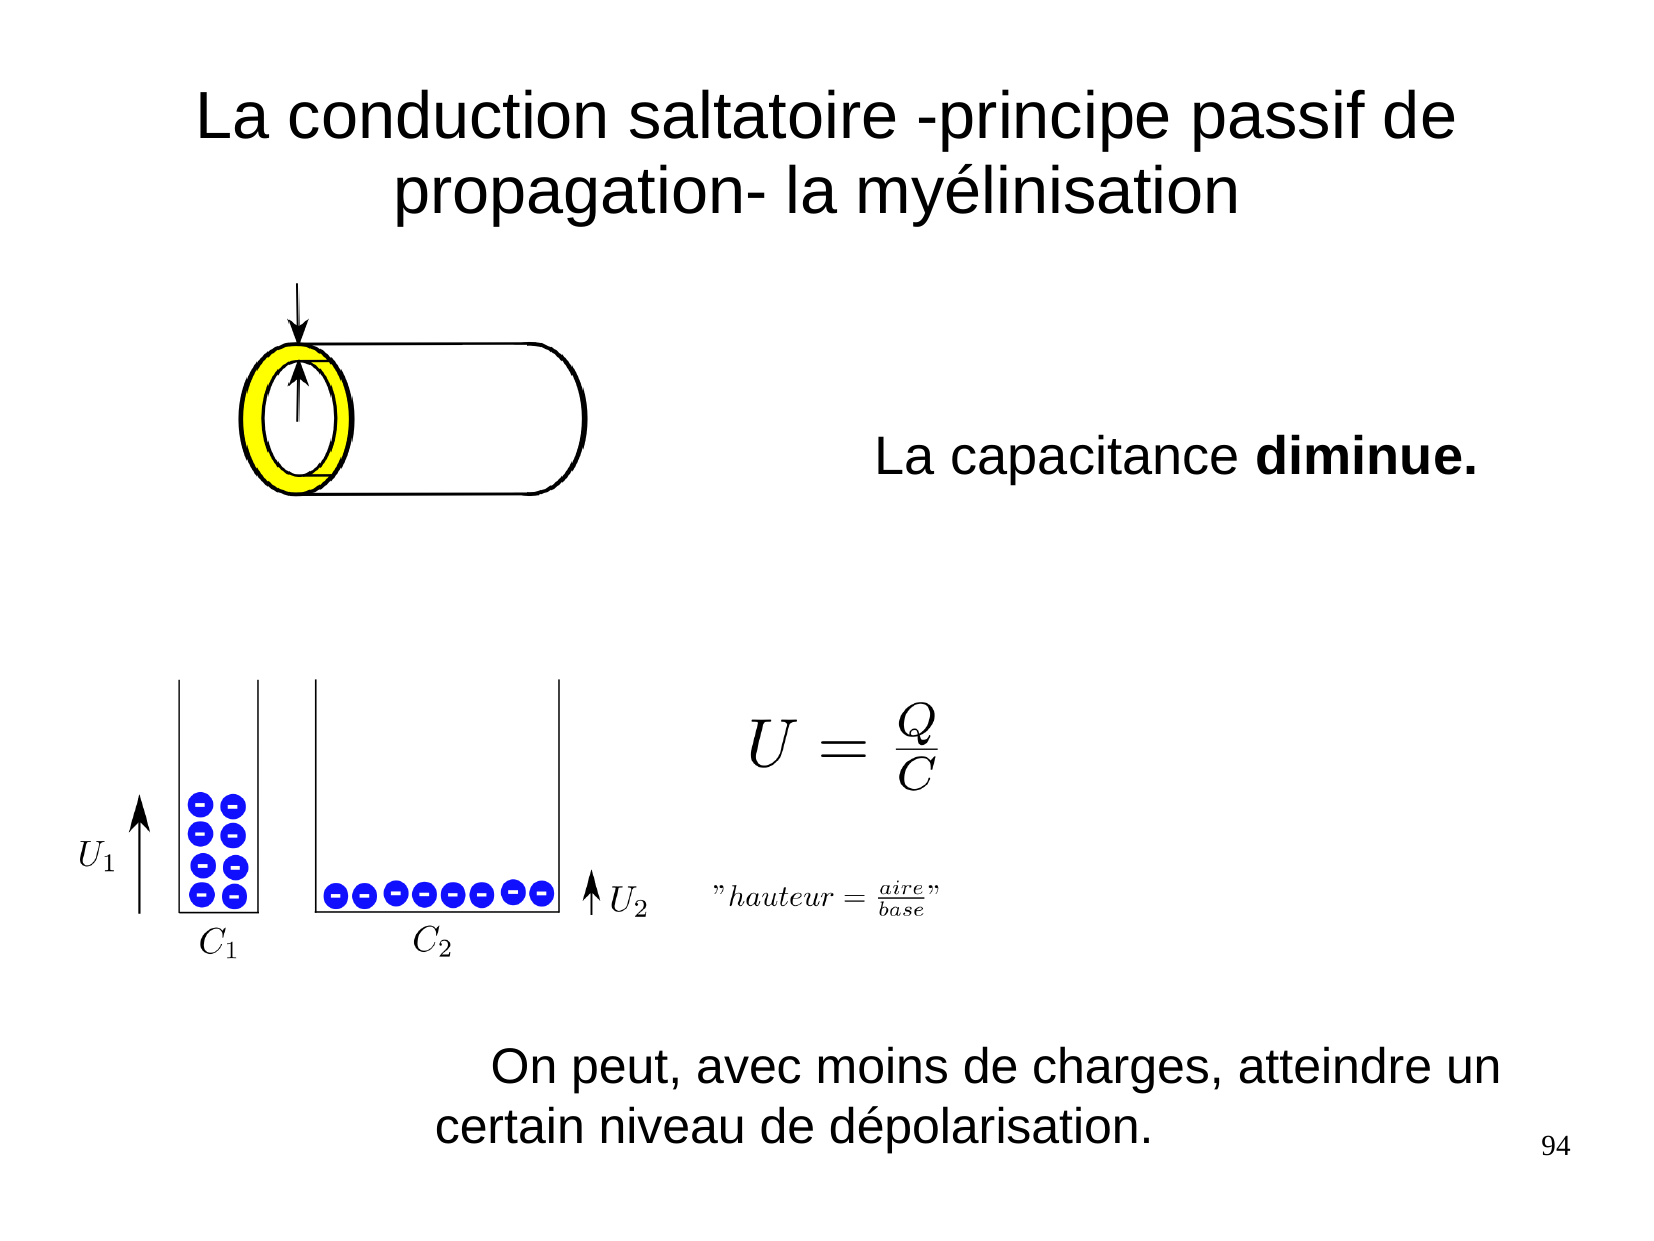

# La conduction saltatoire -principe passif de propagation- la myélinisation
La capacitance diminue.
 On peut, avec moins de charges, atteindre un certain niveau de dépolarisation.
94